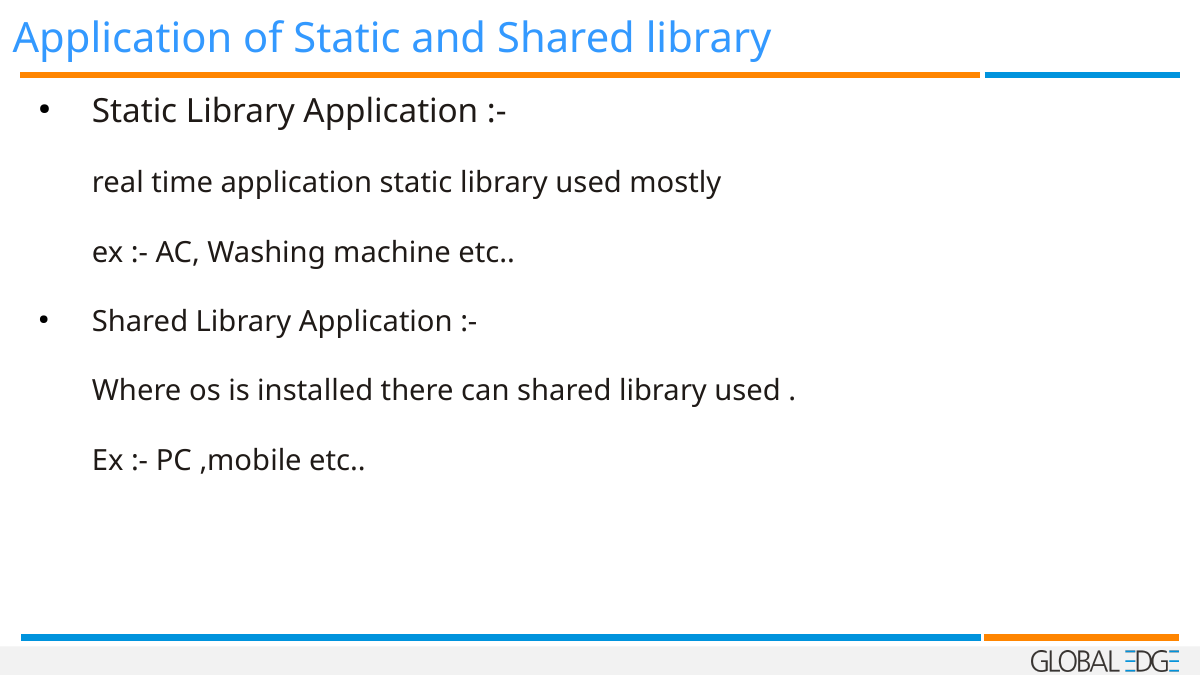

# Application of Static and Shared library
Static Library Application :-
real time application static library used mostly
ex :- AC, Washing machine etc..
Shared Library Application :-
Where os is installed there can shared library used .
Ex :- PC ,mobile etc..